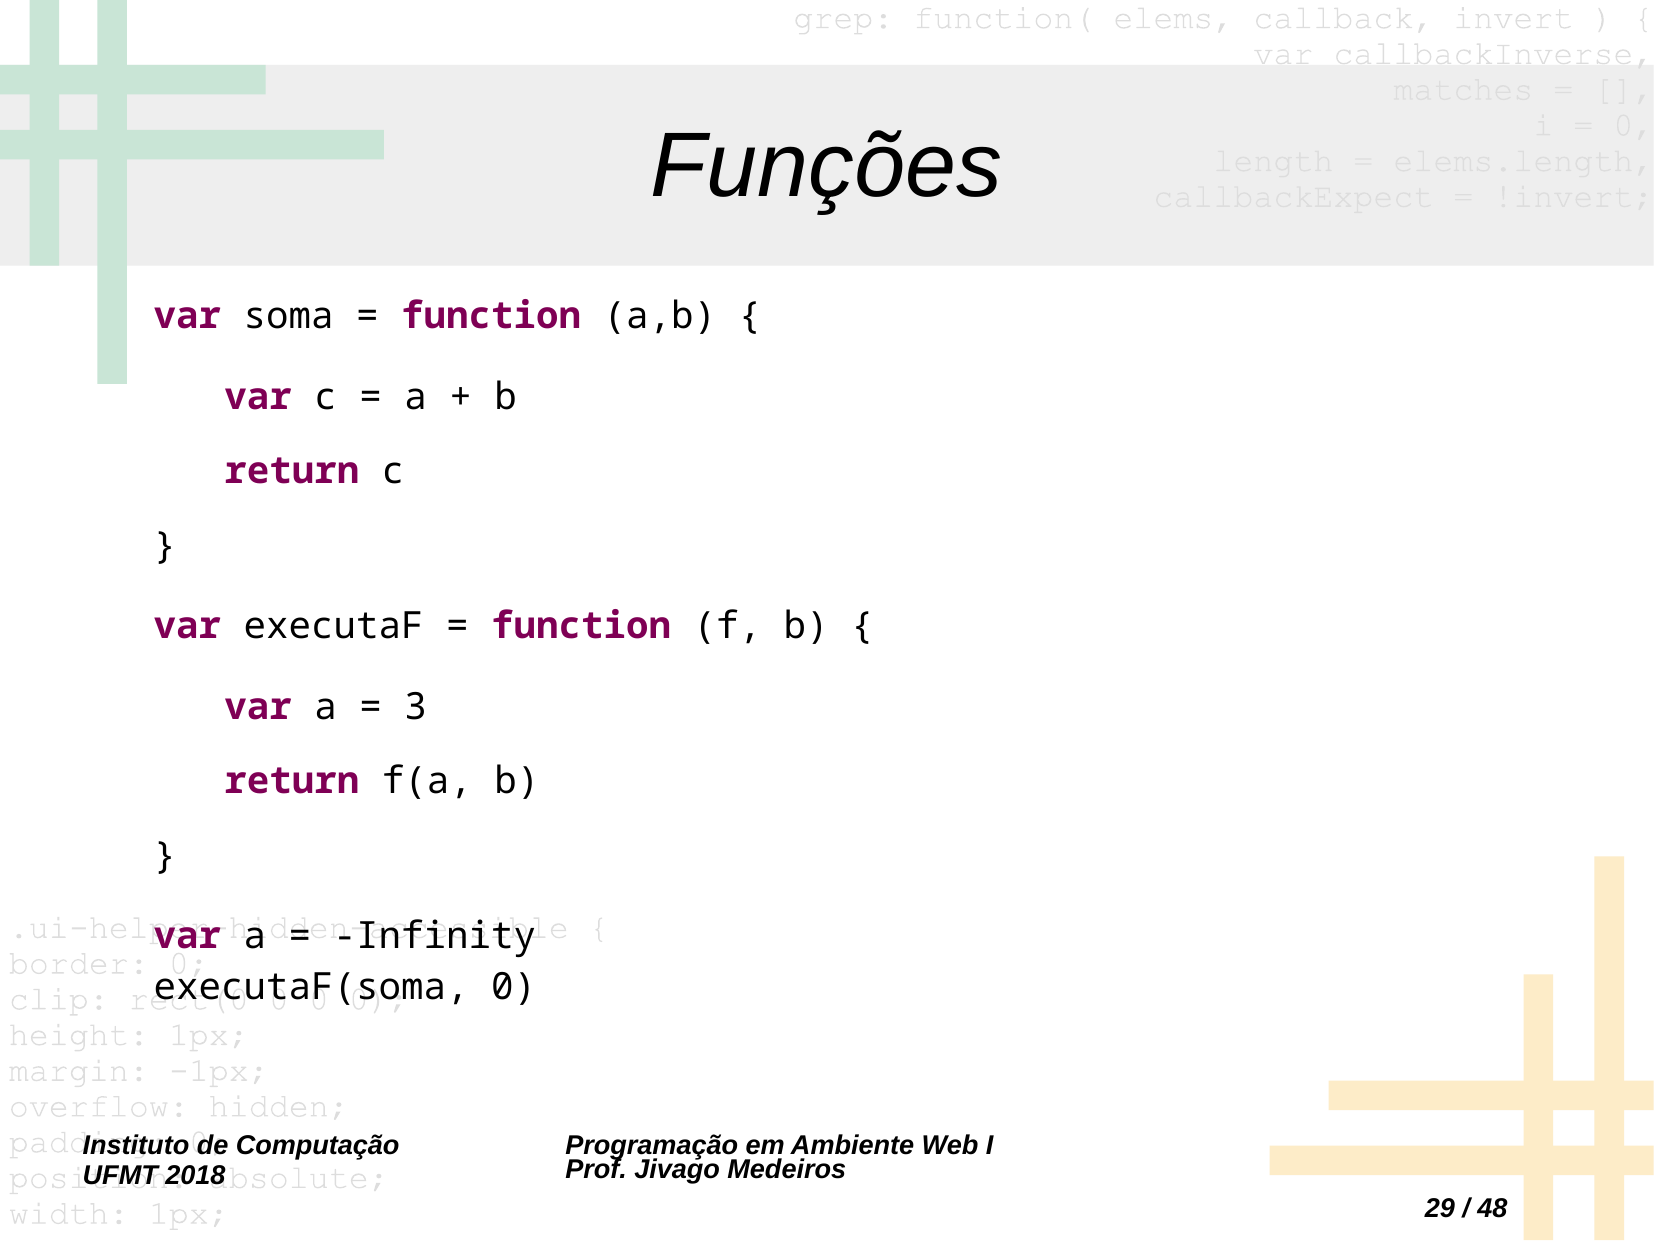

# Funções
var soma = function (a,b) {
var c = a + b
return c
}
var executaF = function (f, b) {
var a = 3
return f(a, b)
}
var a = -Infinity
executaF(soma, 0)
Programação em Ambiente Web I Prof. Jivago Medeiros
29